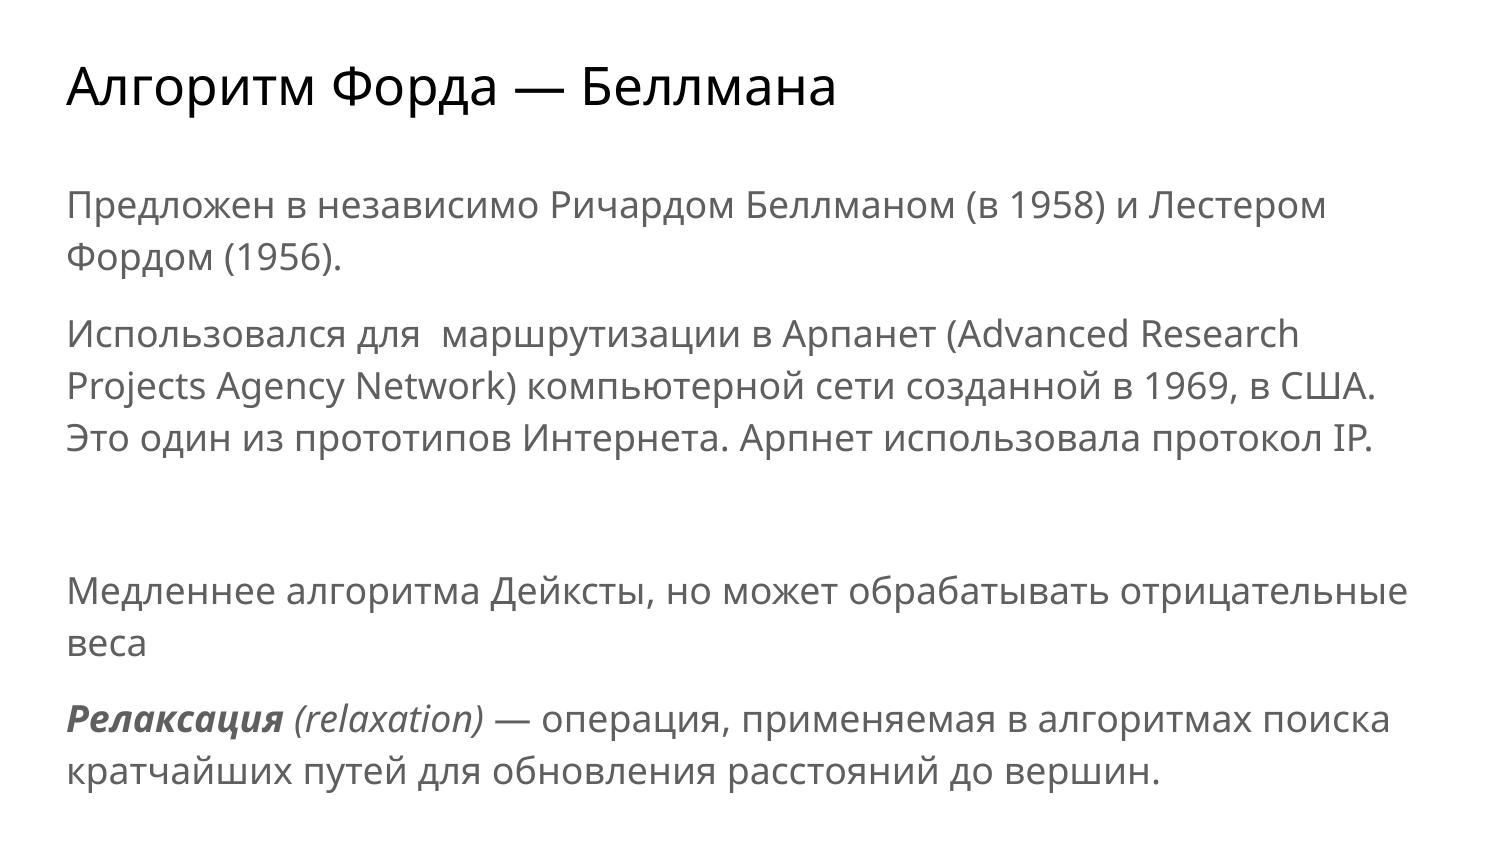

# Алгоритм Форда — Беллмана
Предложен в независимо Ричардом Беллманом (в 1958) и Лестером Фордом (1956).
Использовался для маршрутизации в Арпанет (Advanced Research Projects Agency Network) компьютерной сети созданной в 1969, в США.
Это один из прототипов Интернета. Арпнет использовала протокол IP.
Медленнее алгоритма Дейксты, но может обрабатывать отрицательные веса
Релаксация (relaxation) — операция, применяемая в алгоритмах поиска кратчайших путей для обновления расстояний до вершин.